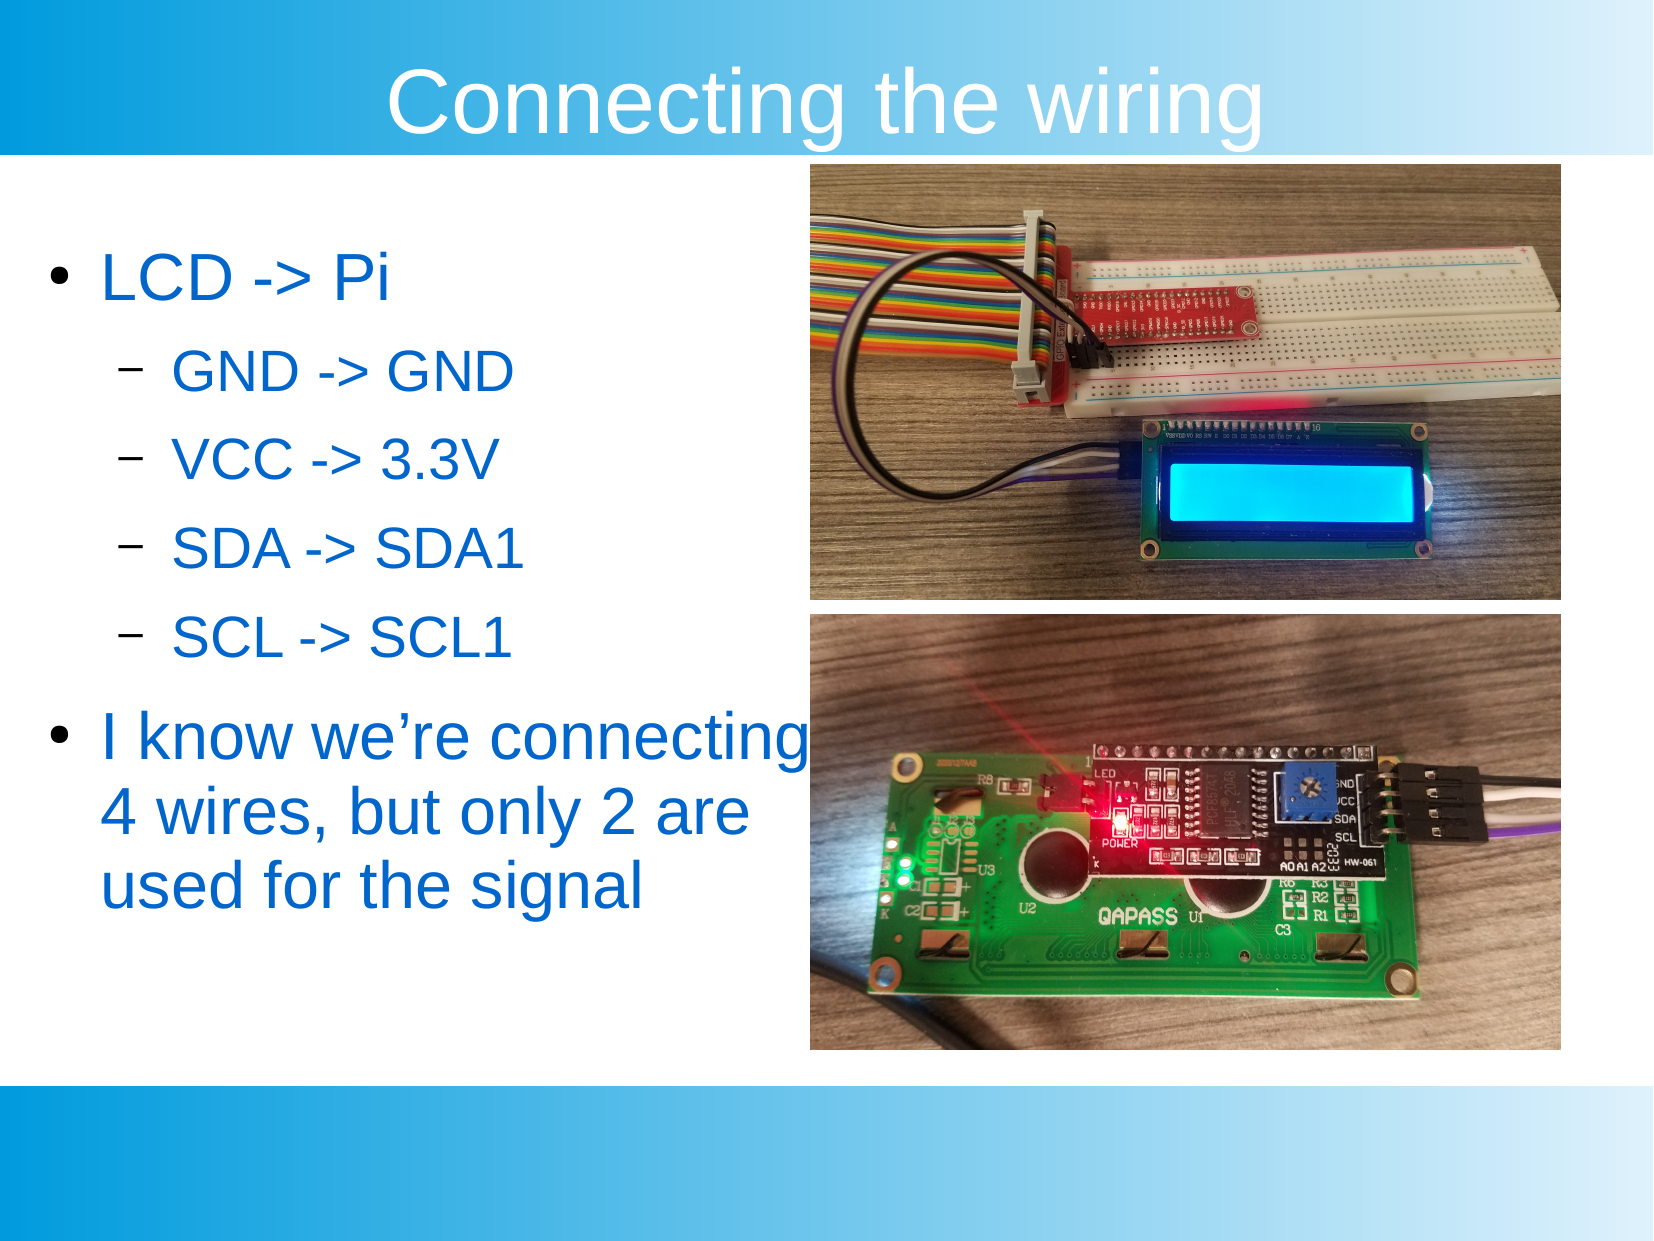

# Connecting the wiring
LCD -> Pi
GND -> GND
VCC -> 3.3V
SDA -> SDA1
SCL -> SCL1
I know we’re connecting 4 wires, but only 2 are used for the signal